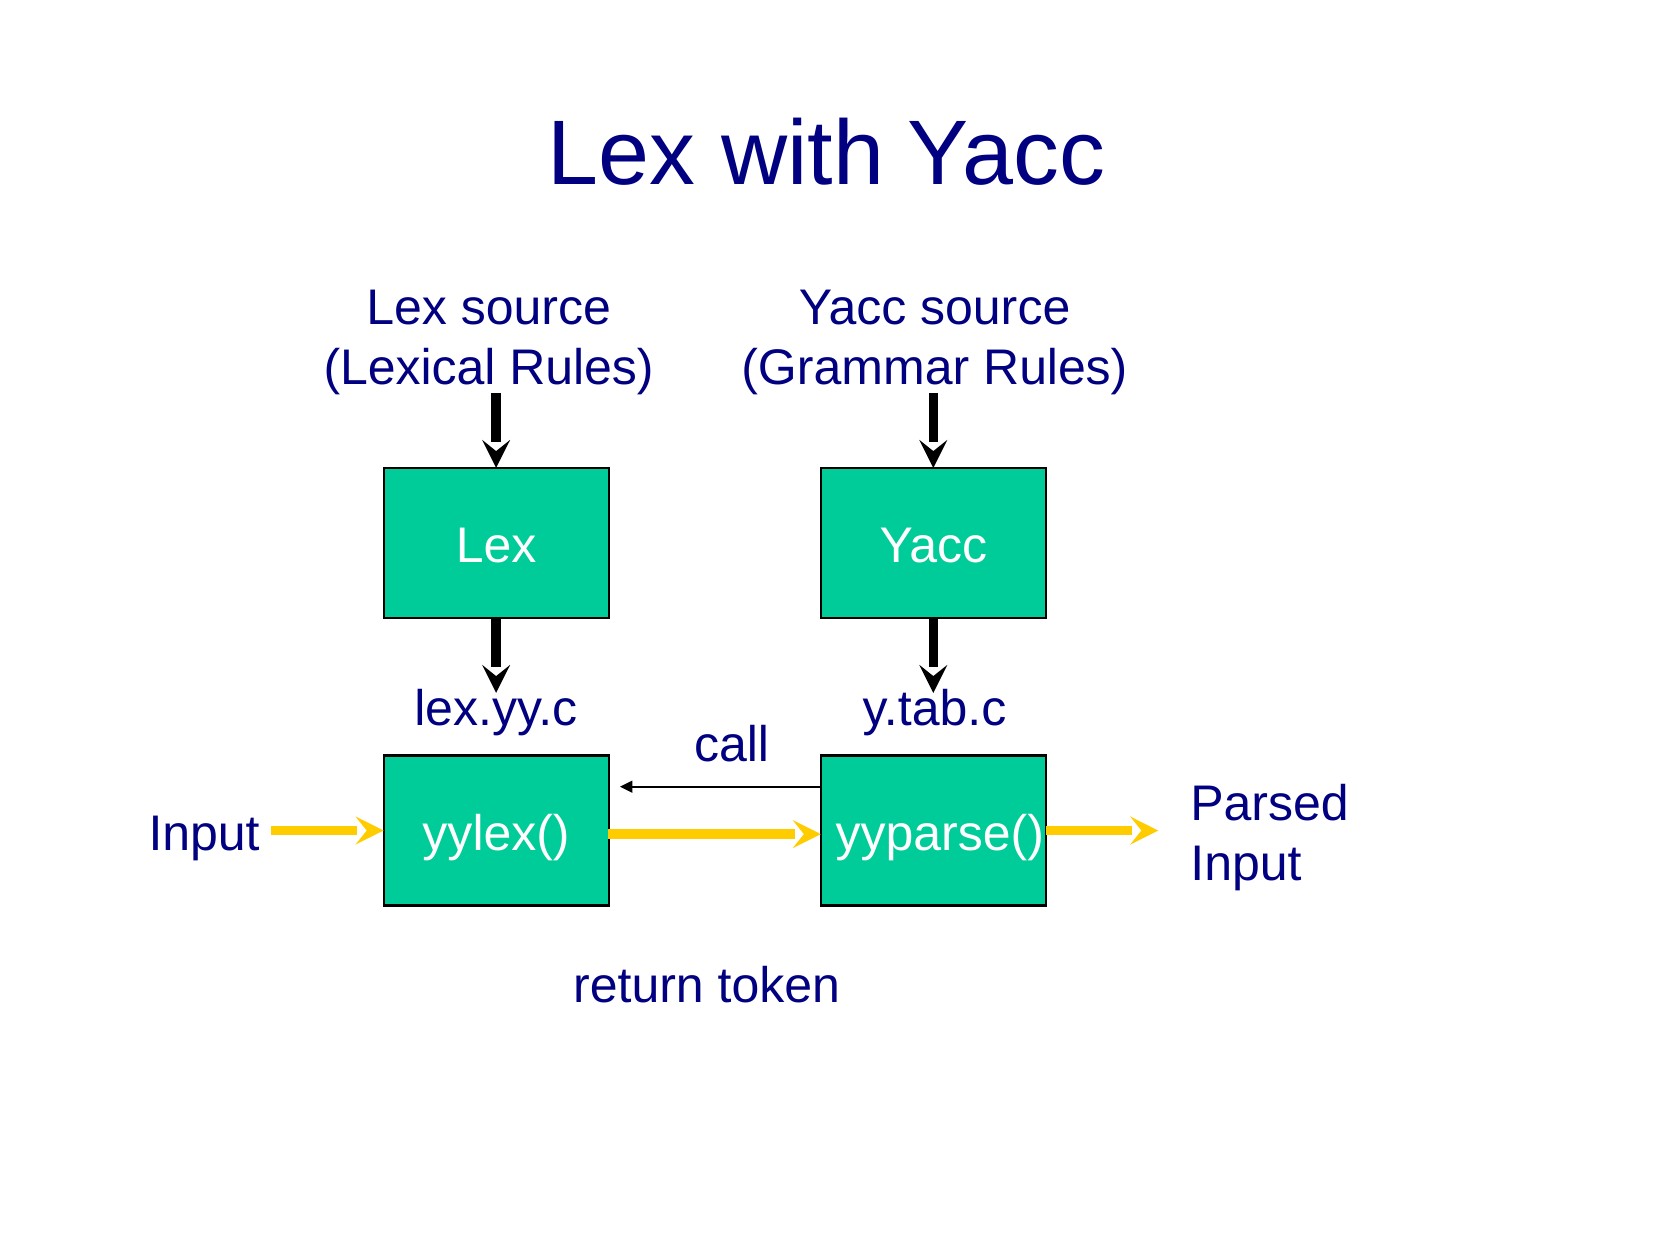

# Lex with Yacc
Lex source
(Lexical Rules)
Yacc source
(Grammar Rules)
Lex
Yacc
lex.yy.c
y.tab.c
call
yylex()
yyparse()
Parsed
Input
Input
return token
return token